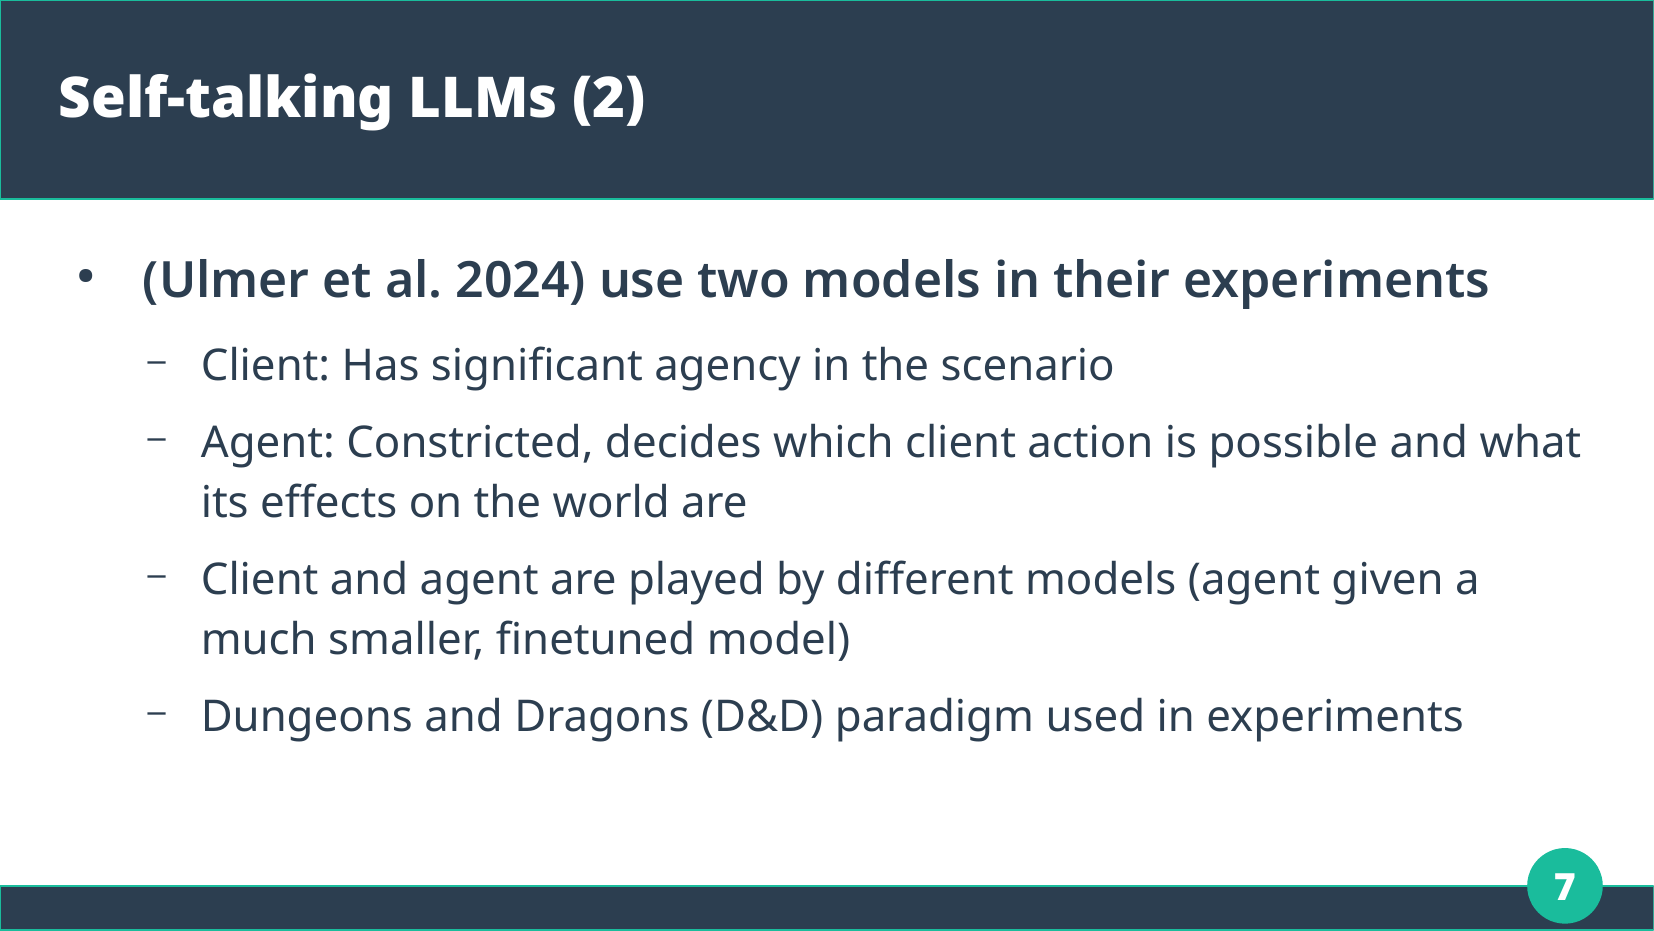

# Self-talking LLMs (2)
 (Ulmer et al. 2024) use two models in their experiments
Client: Has significant agency in the scenario
Agent: Constricted, decides which client action is possible and what its effects on the world are
Client and agent are played by different models (agent given a much smaller, finetuned model)
Dungeons and Dragons (D&D) paradigm used in experiments
7